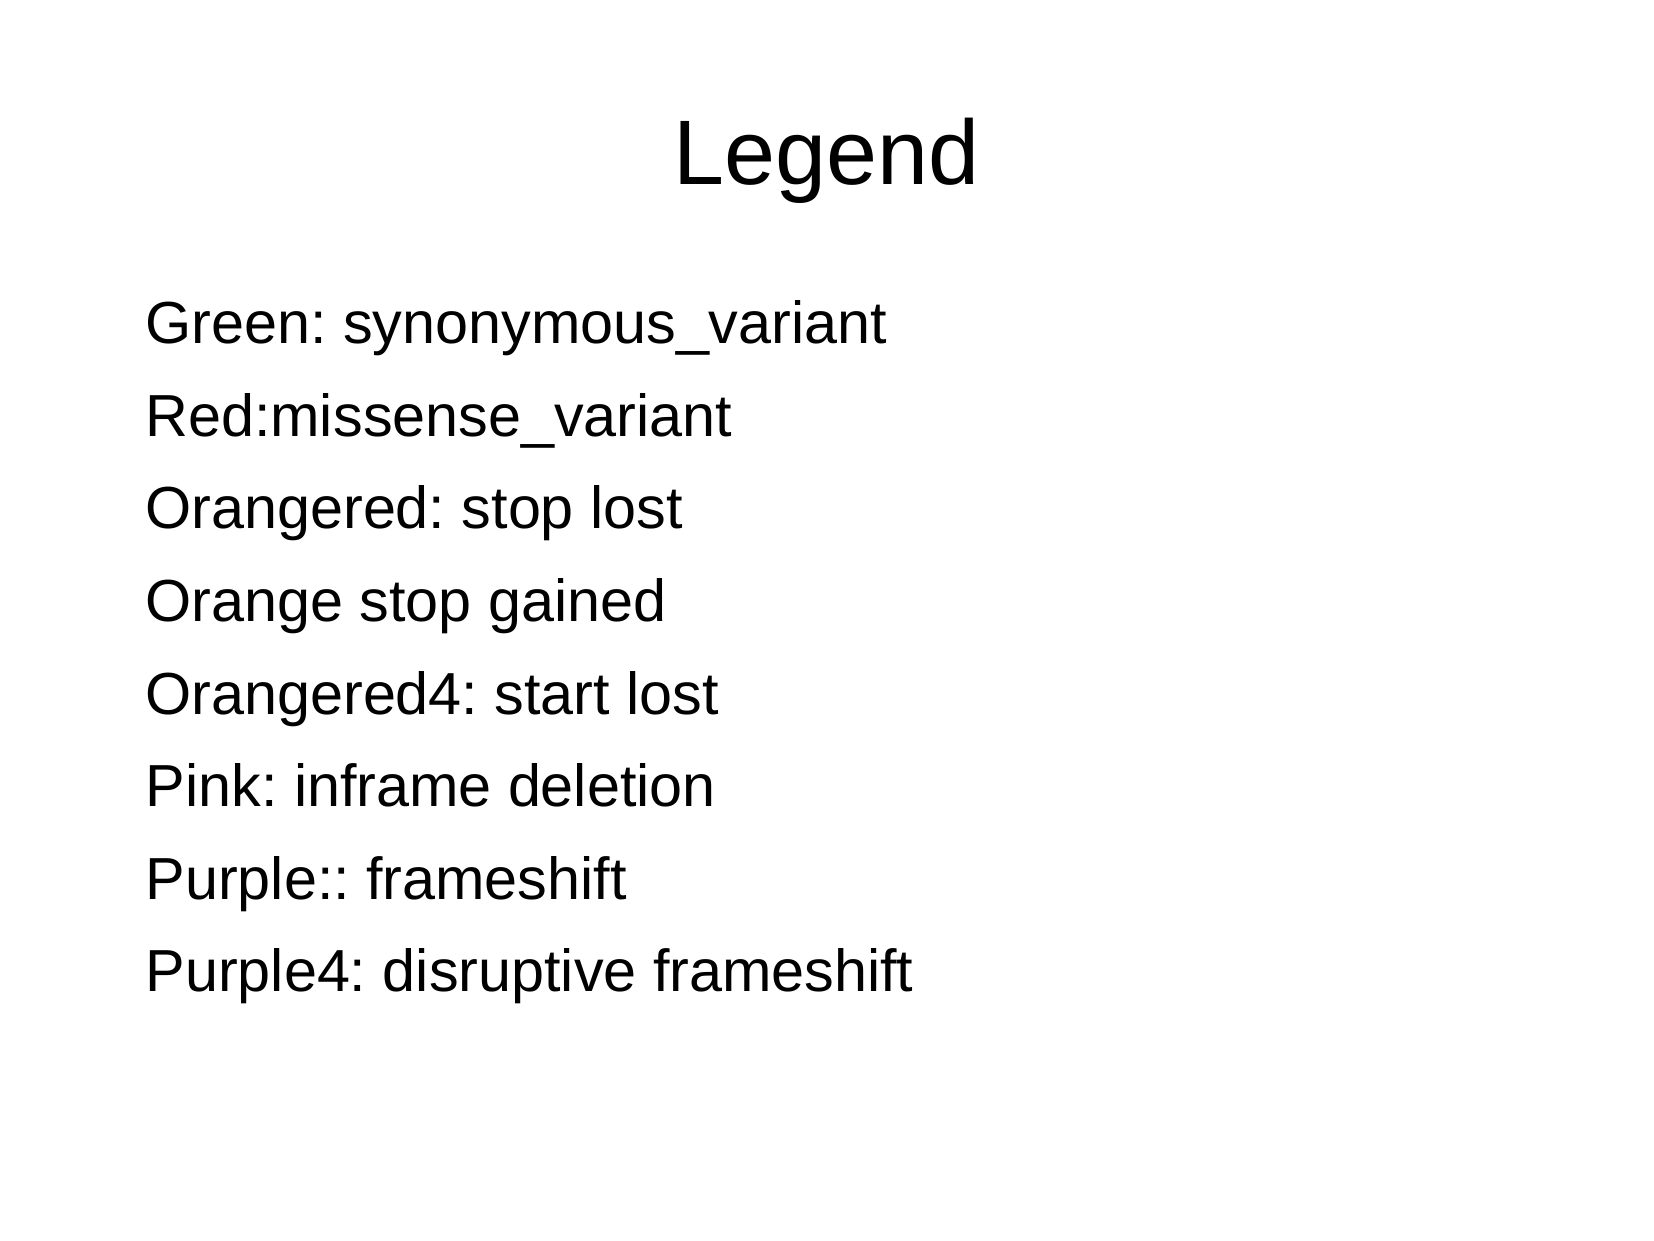

# Legend
Green: synonymous_variant
Red:missense_variant
Orangered: stop lost
Orange stop gained
Orangered4: start lost
Pink: inframe deletion
Purple:: frameshift
Purple4: disruptive frameshift